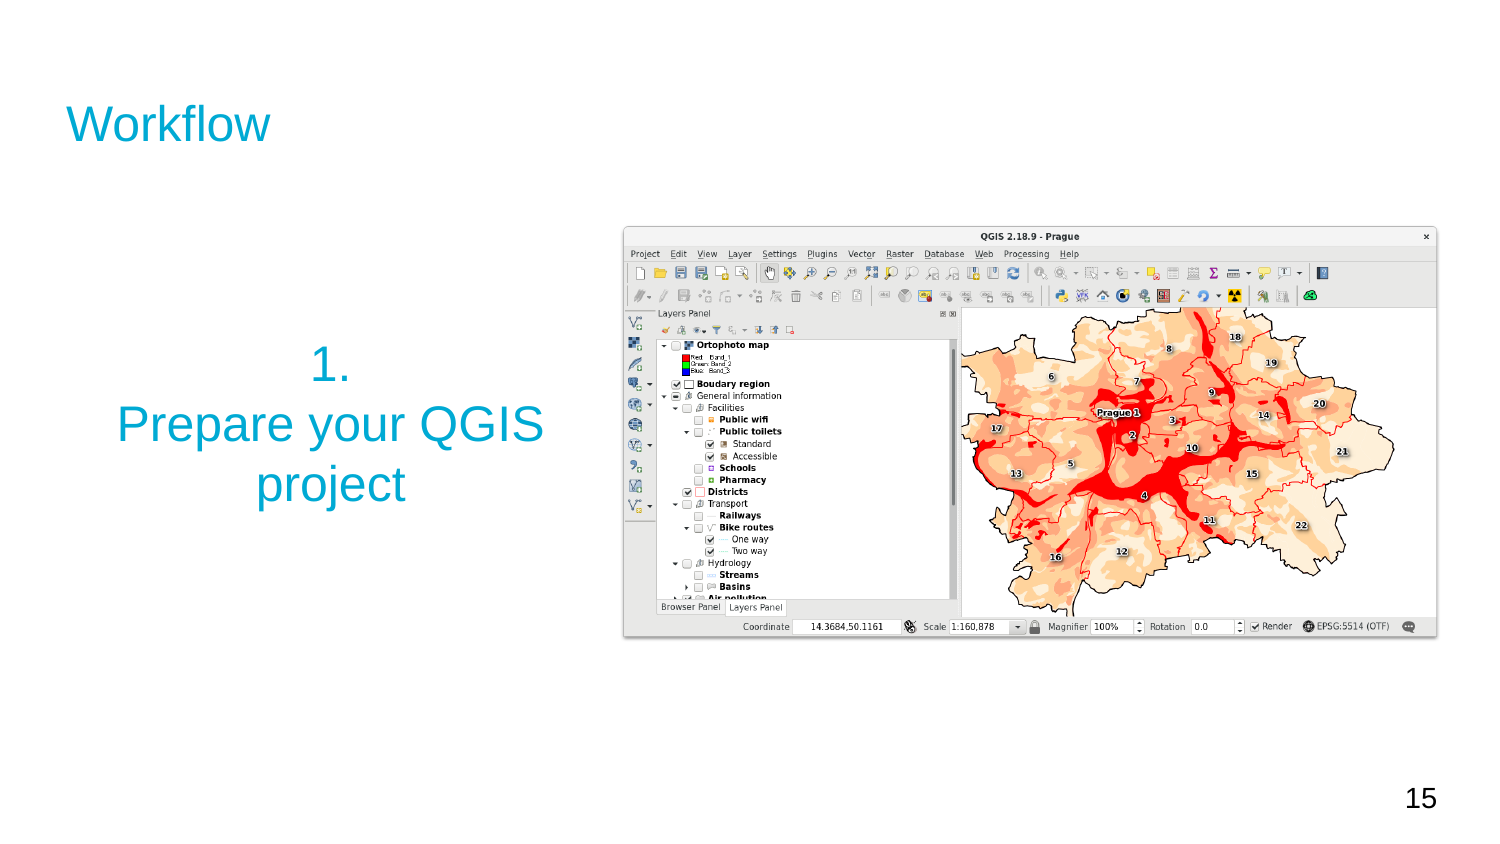

Workflow
# 1. Prepare your QGIS project